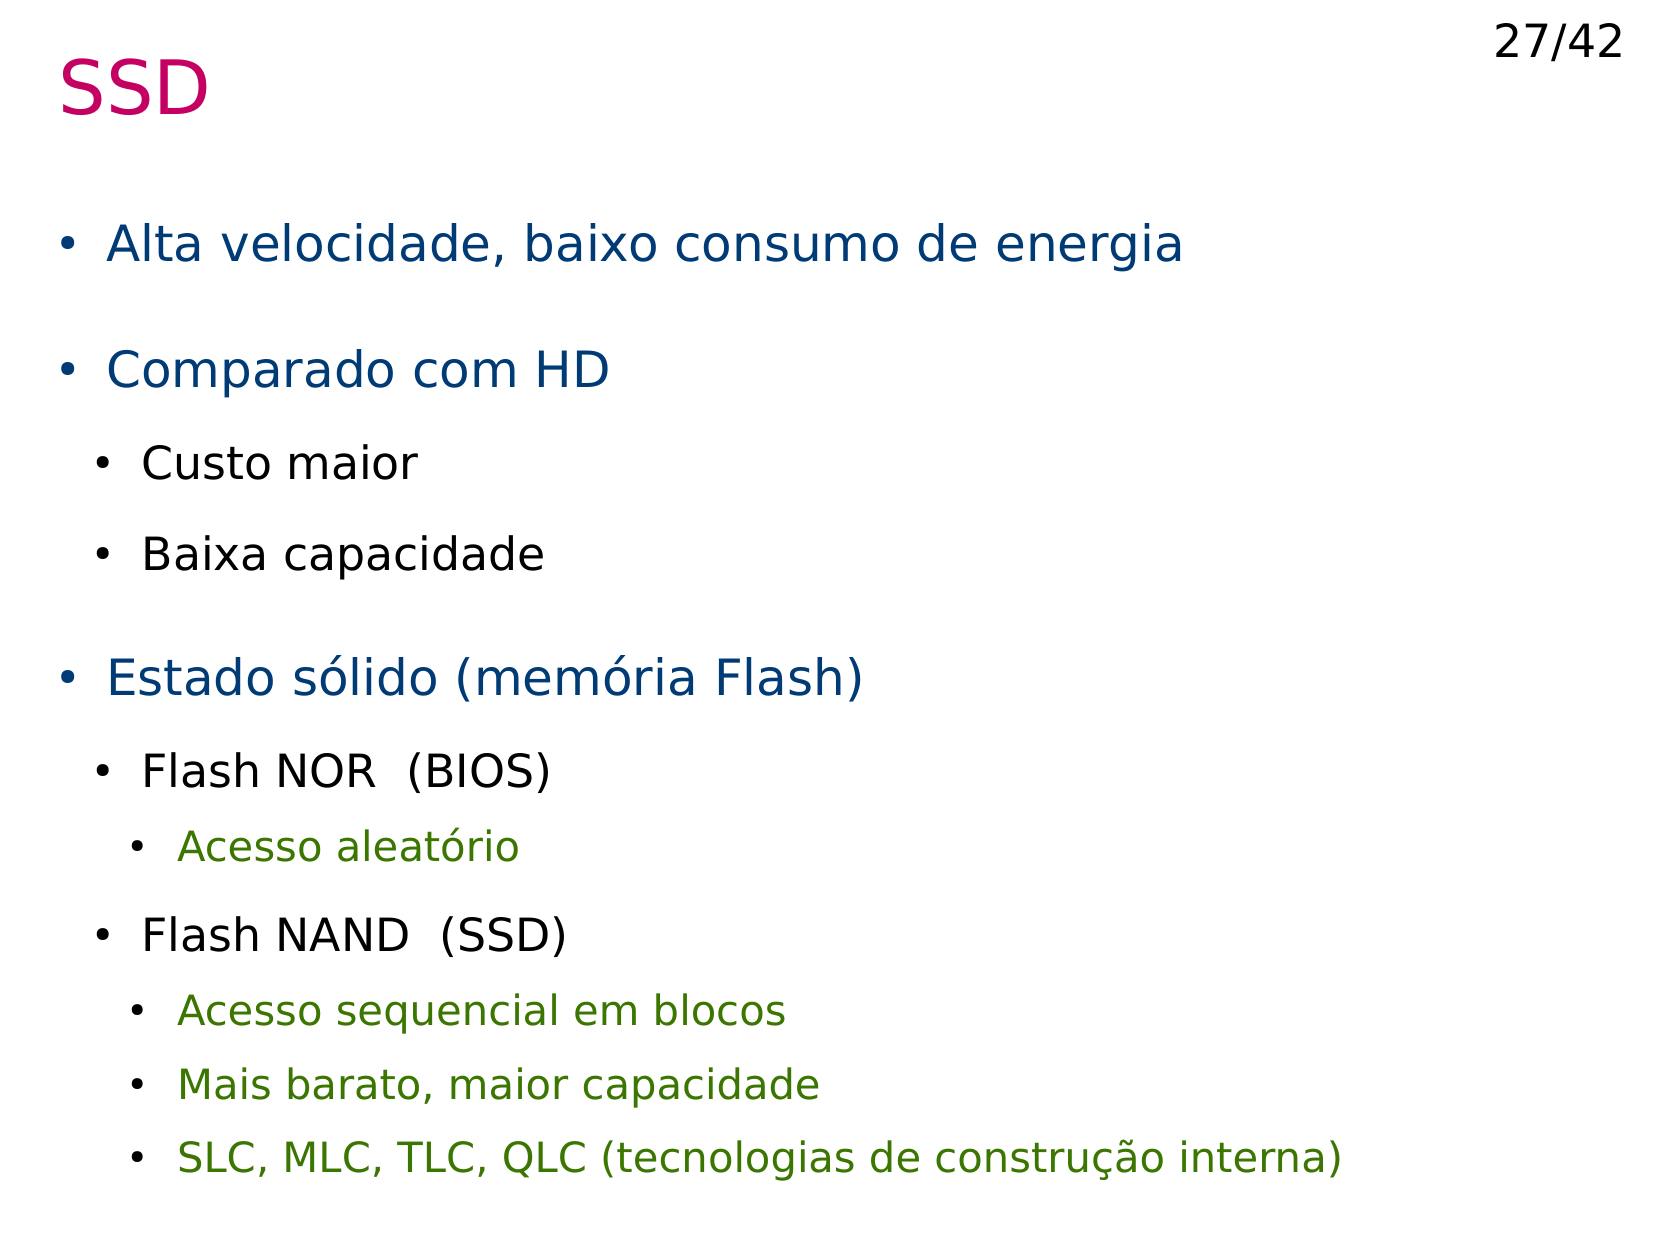

27
# SSD
Alta velocidade, baixo consumo de energia
Comparado com HD
Custo maior
Baixa capacidade
Estado sólido (memória Flash)
Flash NOR (BIOS)
Acesso aleatório
Flash NAND (SSD)
Acesso sequencial em blocos
Mais barato, maior capacidade
SLC, MLC, TLC, QLC (tecnologias de construção interna)